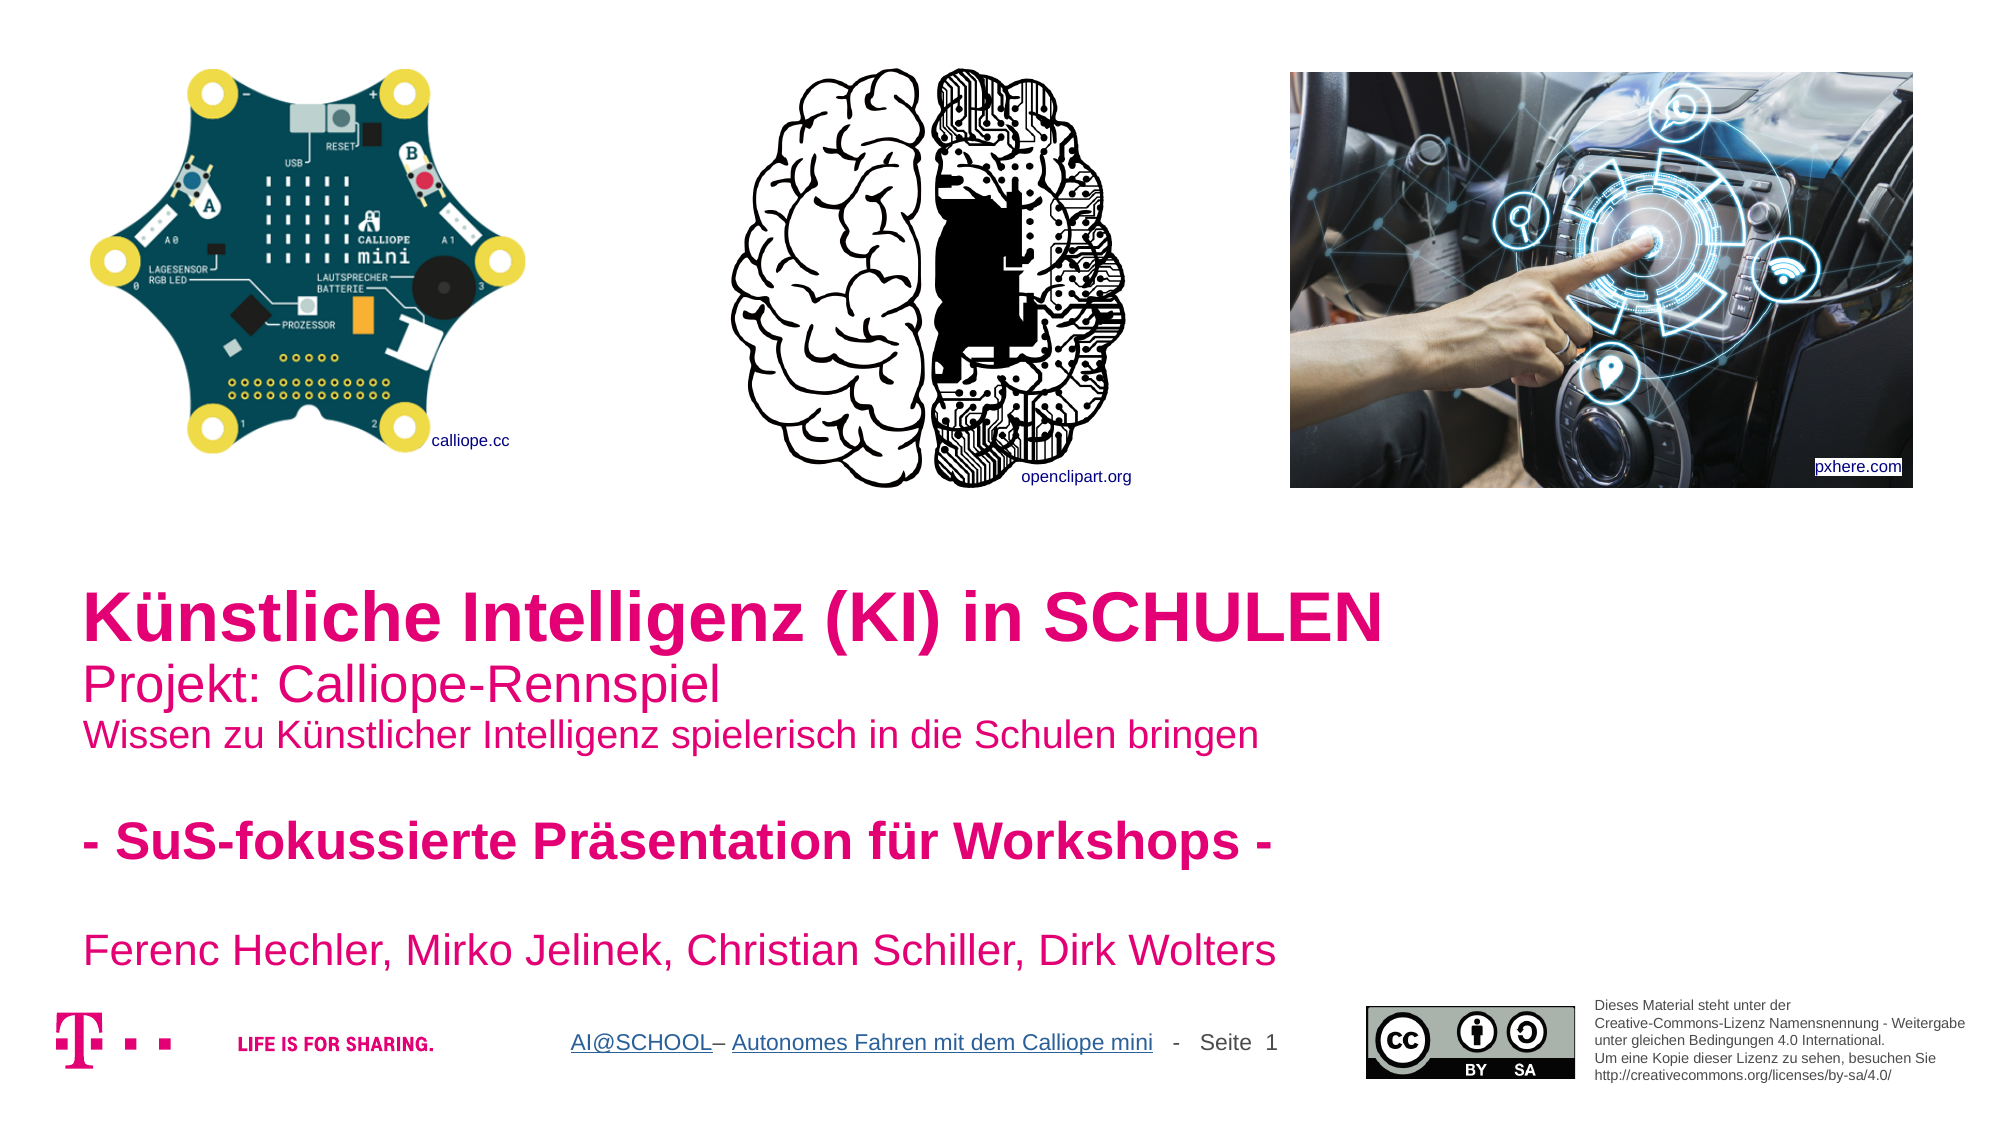

calliope.cc
pxhere.com
openclipart.org
# Künstliche Intelligenz (KI) in SCHULEN Projekt: Calliope-Rennspiel Wissen zu Künstlicher Intelligenz spielerisch in die Schulen bringen - SuS-fokussierte Präsentation für Workshops - Ferenc Hechler, Mirko Jelinek, Christian Schiller, Dirk Wolters